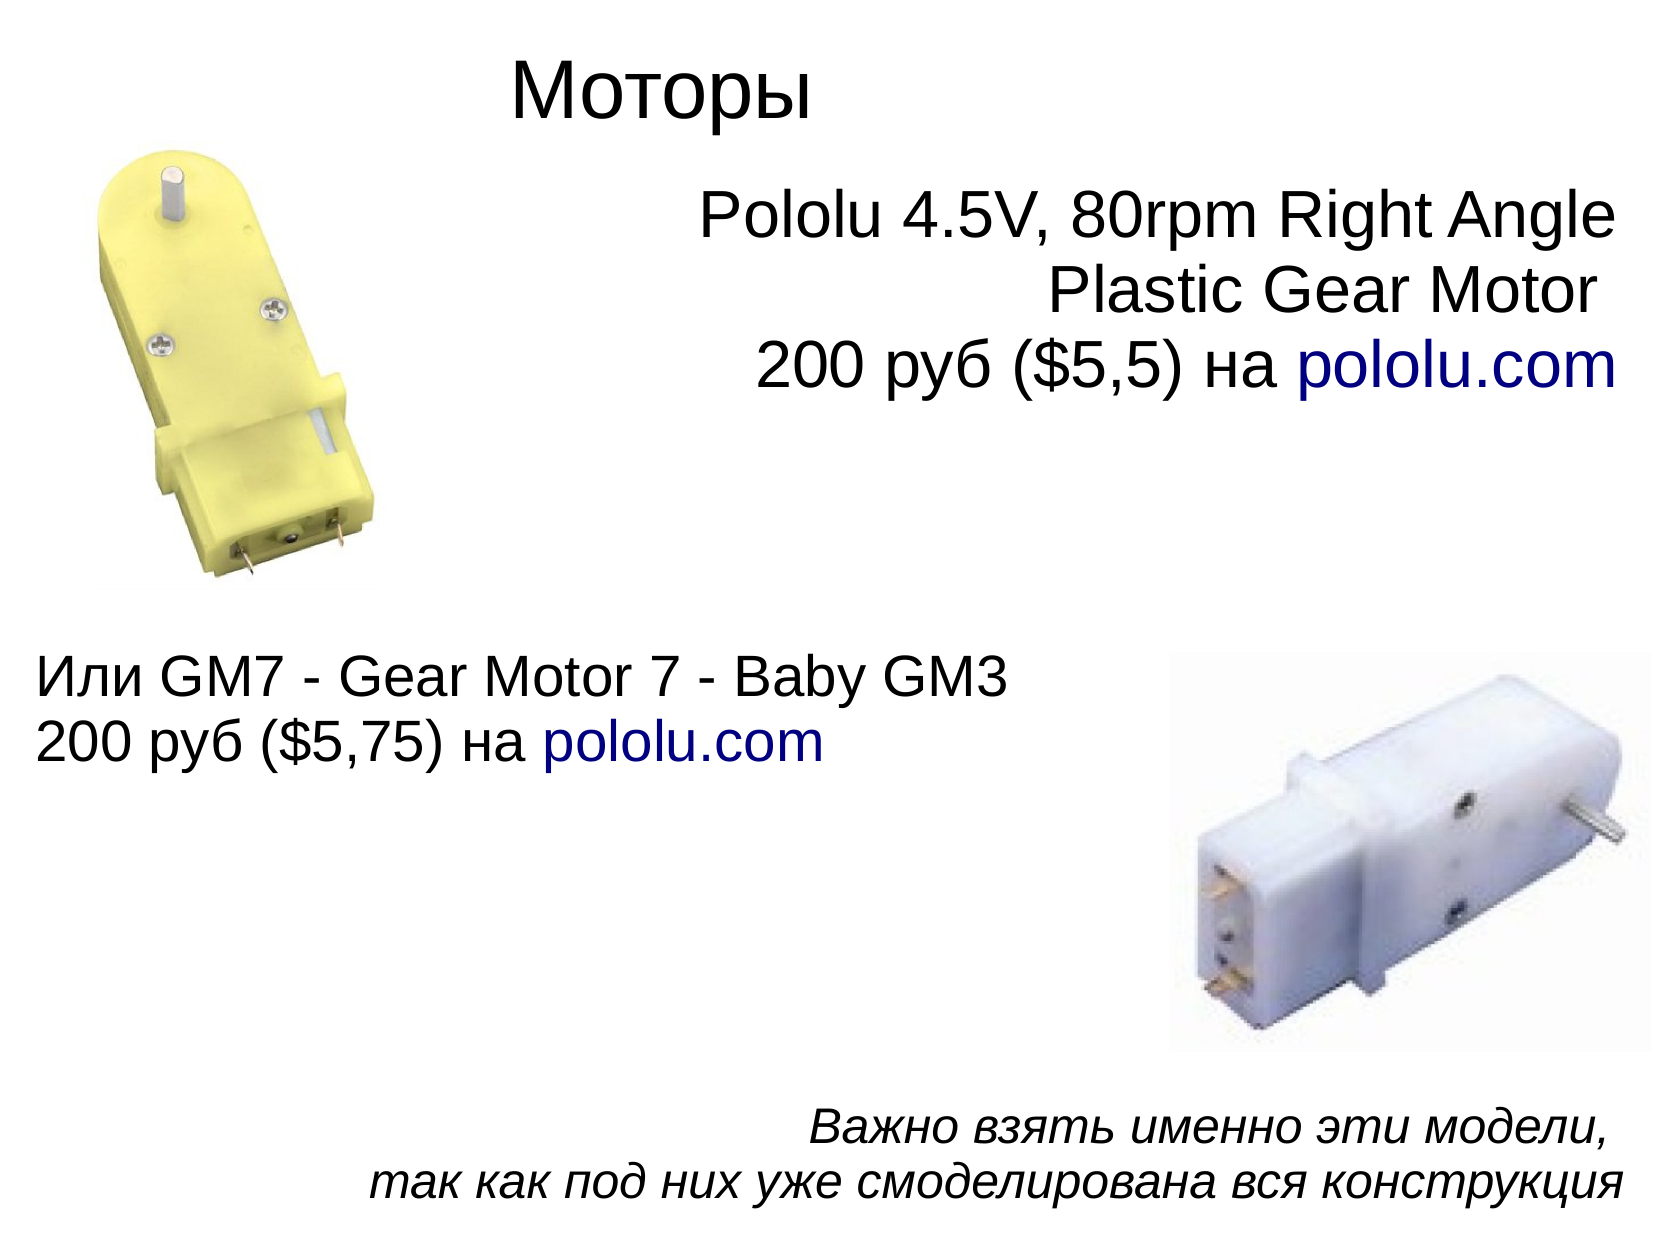

# Моторы
Pololu 4.5V, 80rpm Right Angle Plastic Gear Motor
200 руб ($5,5) на pololu.com
Или GM7 - Gear Motor 7 - Baby GM3
200 руб ($5,75) на pololu.com
Важно взять именно эти модели,
так как под них уже смоделирована вся конструкция